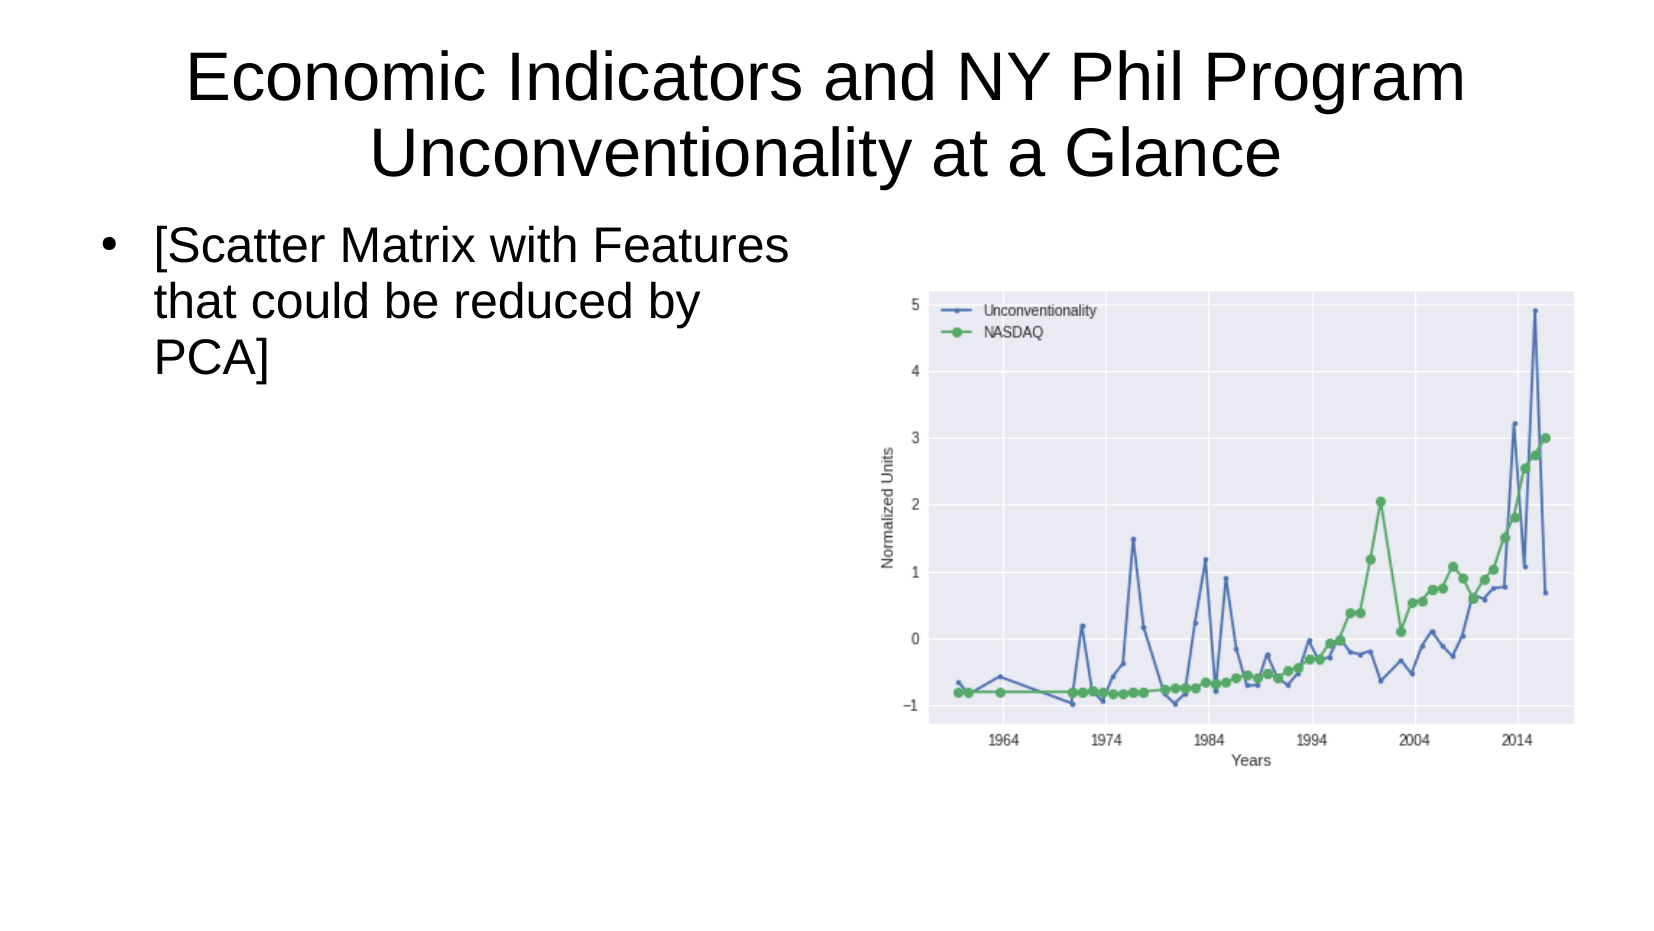

# Economic Indicators and NY Phil Program Unconventionality at a Glance
[Scatter Matrix with Features that could be reduced by PCA]